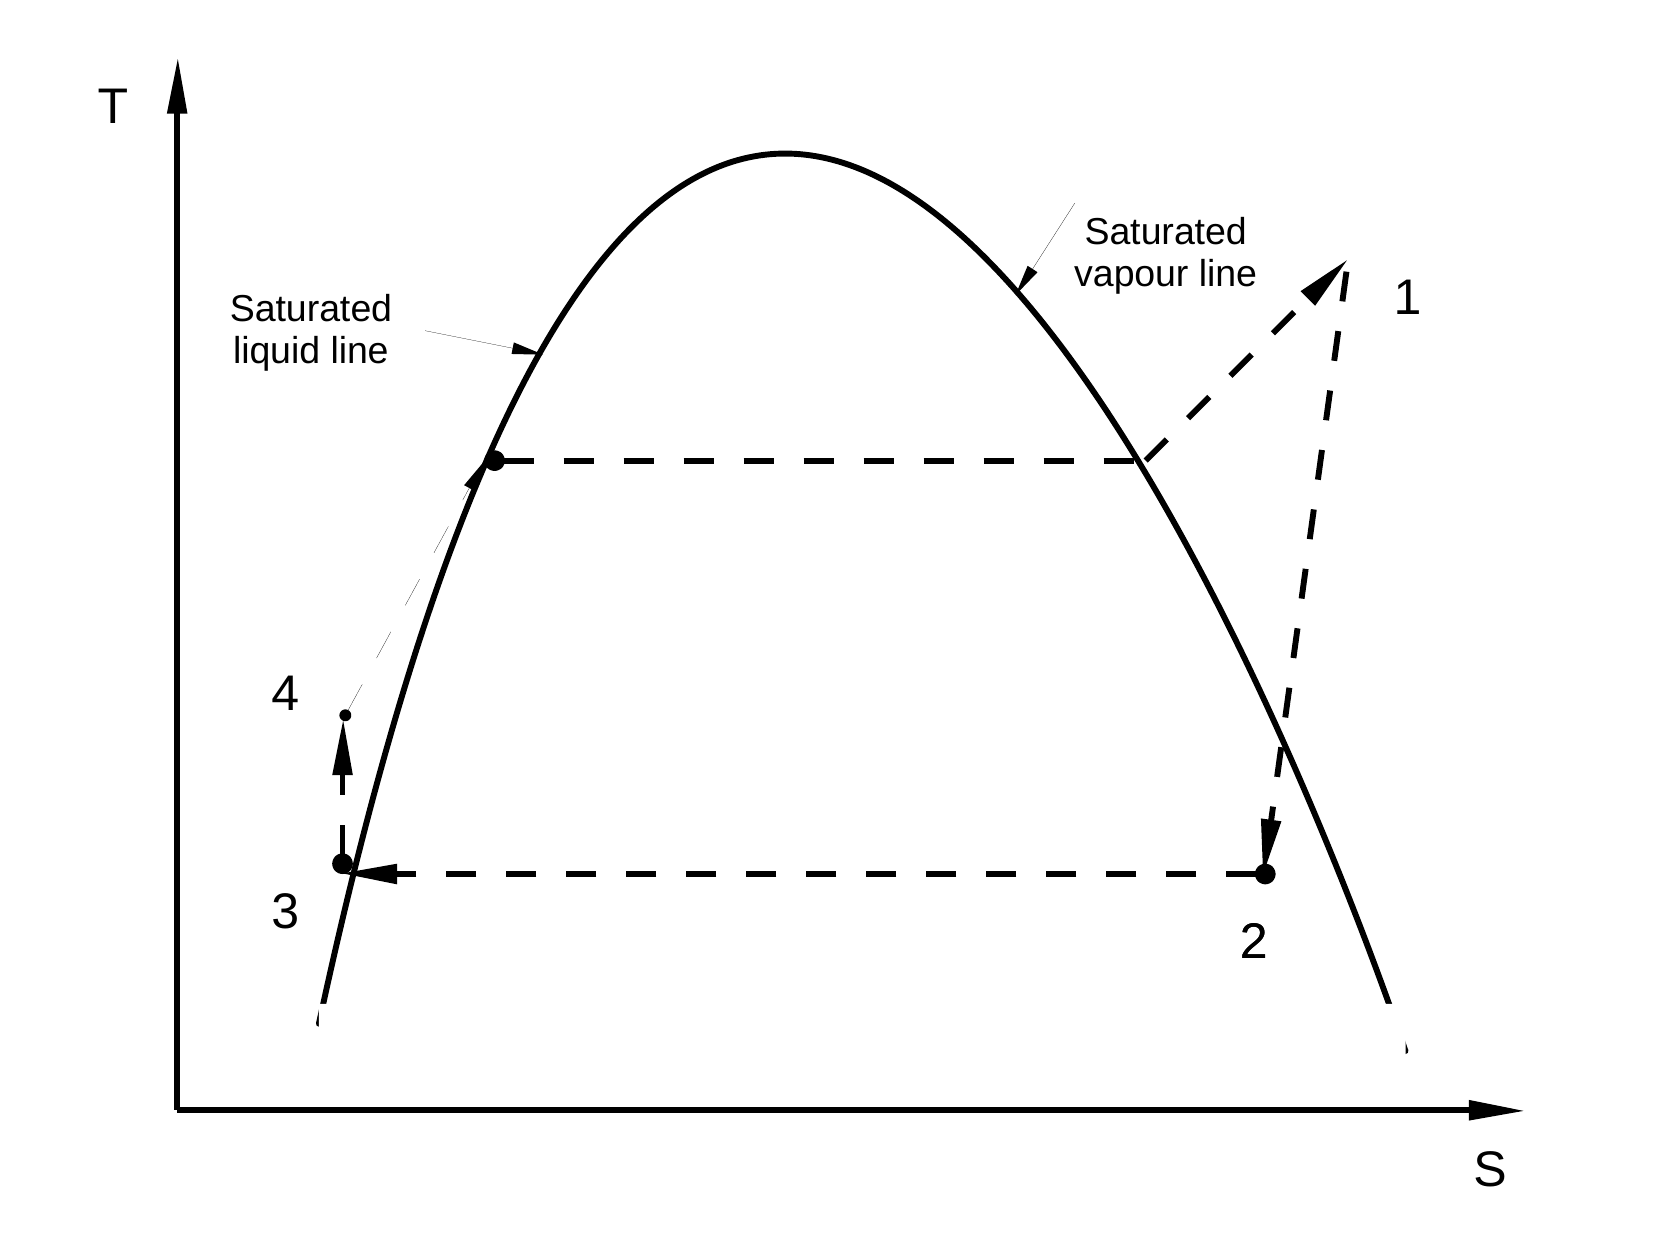

T
Saturated vapour line
1
Saturated liquid line
4
3
2
2
S